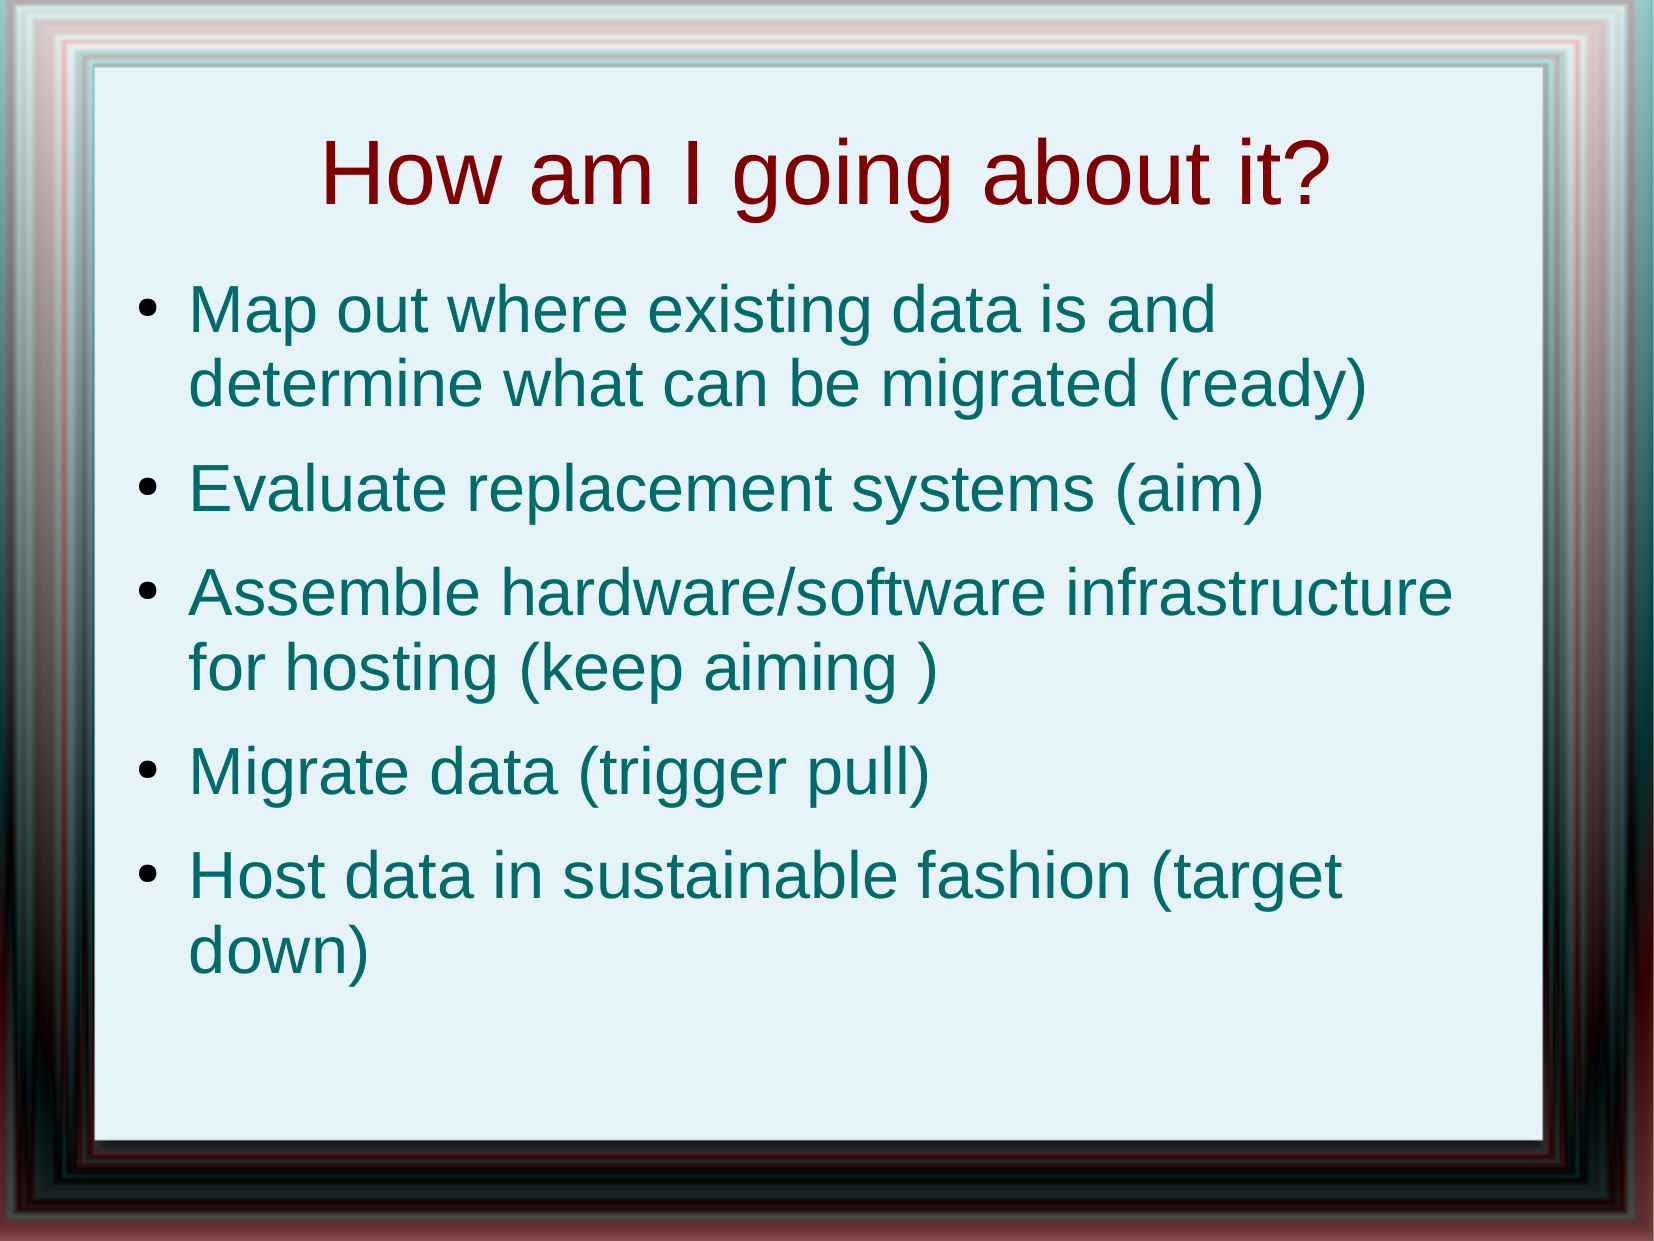

# How am I going about it?
Map out where existing data is and determine what can be migrated (ready)
Evaluate replacement systems (aim)
Assemble hardware/software infrastructure for hosting (keep aiming )
Migrate data (trigger pull)
Host data in sustainable fashion (target down)